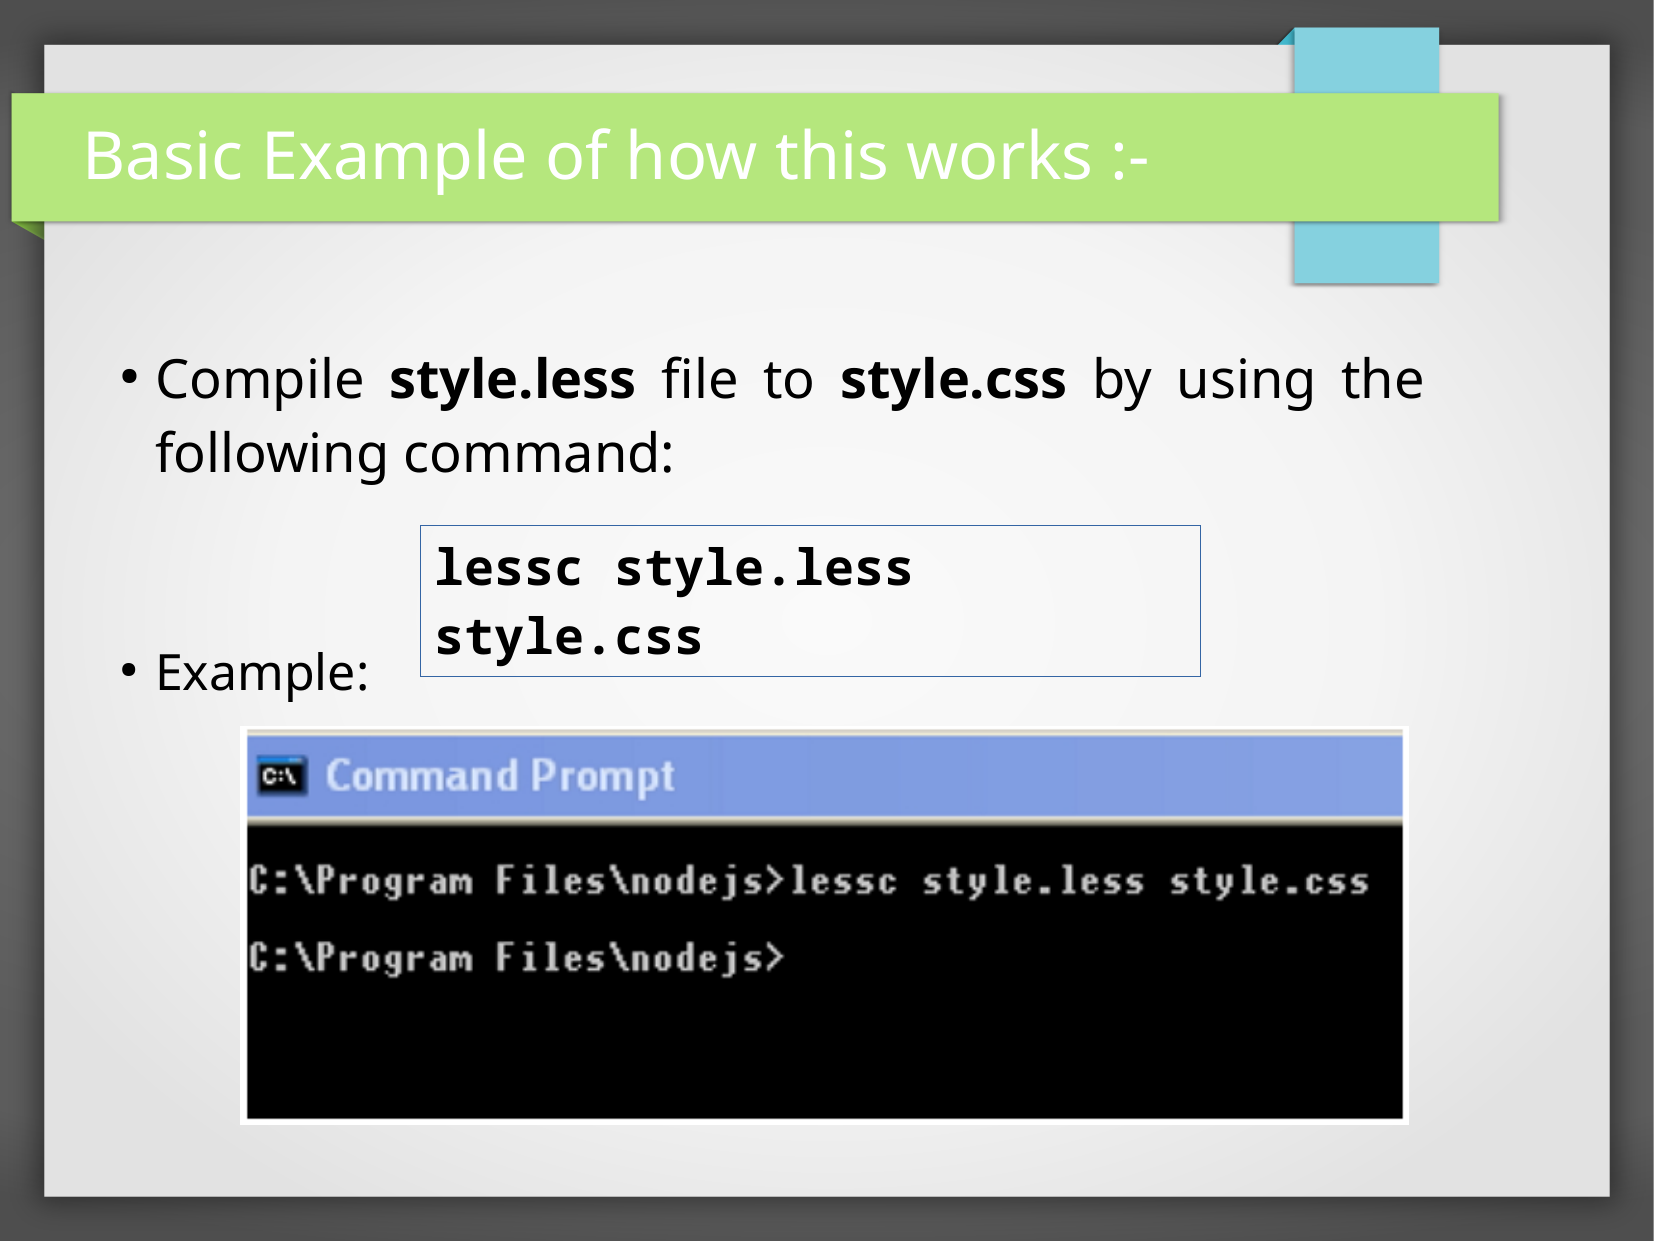

# Basic Example of how this works :-
Compile style.less file to style.css by using the following command:
lessc style.less style.css
Example: